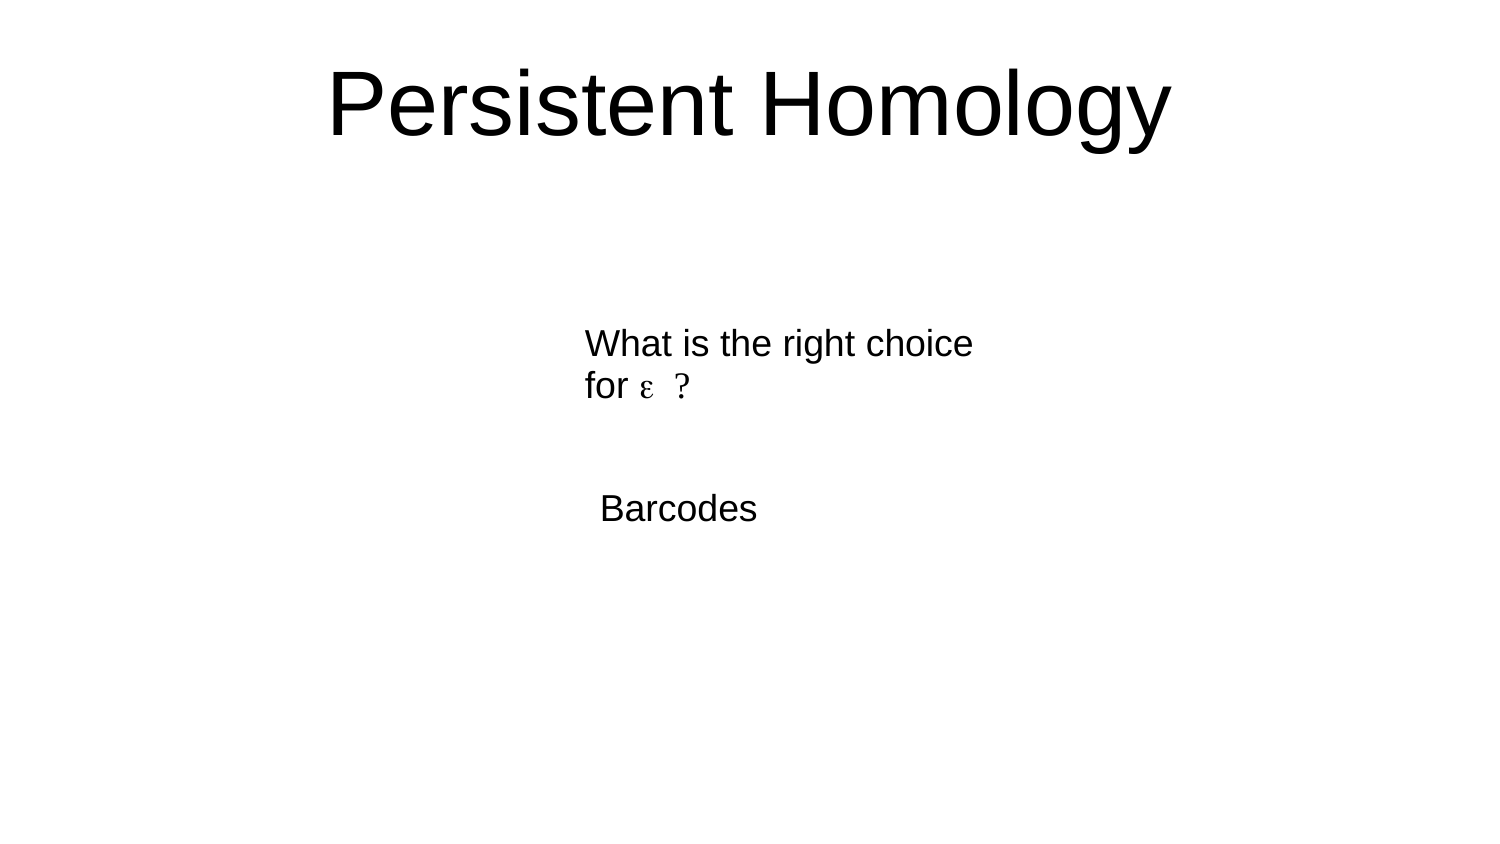

# Persistent Homology
What is the right choice for e ?
Barcodes